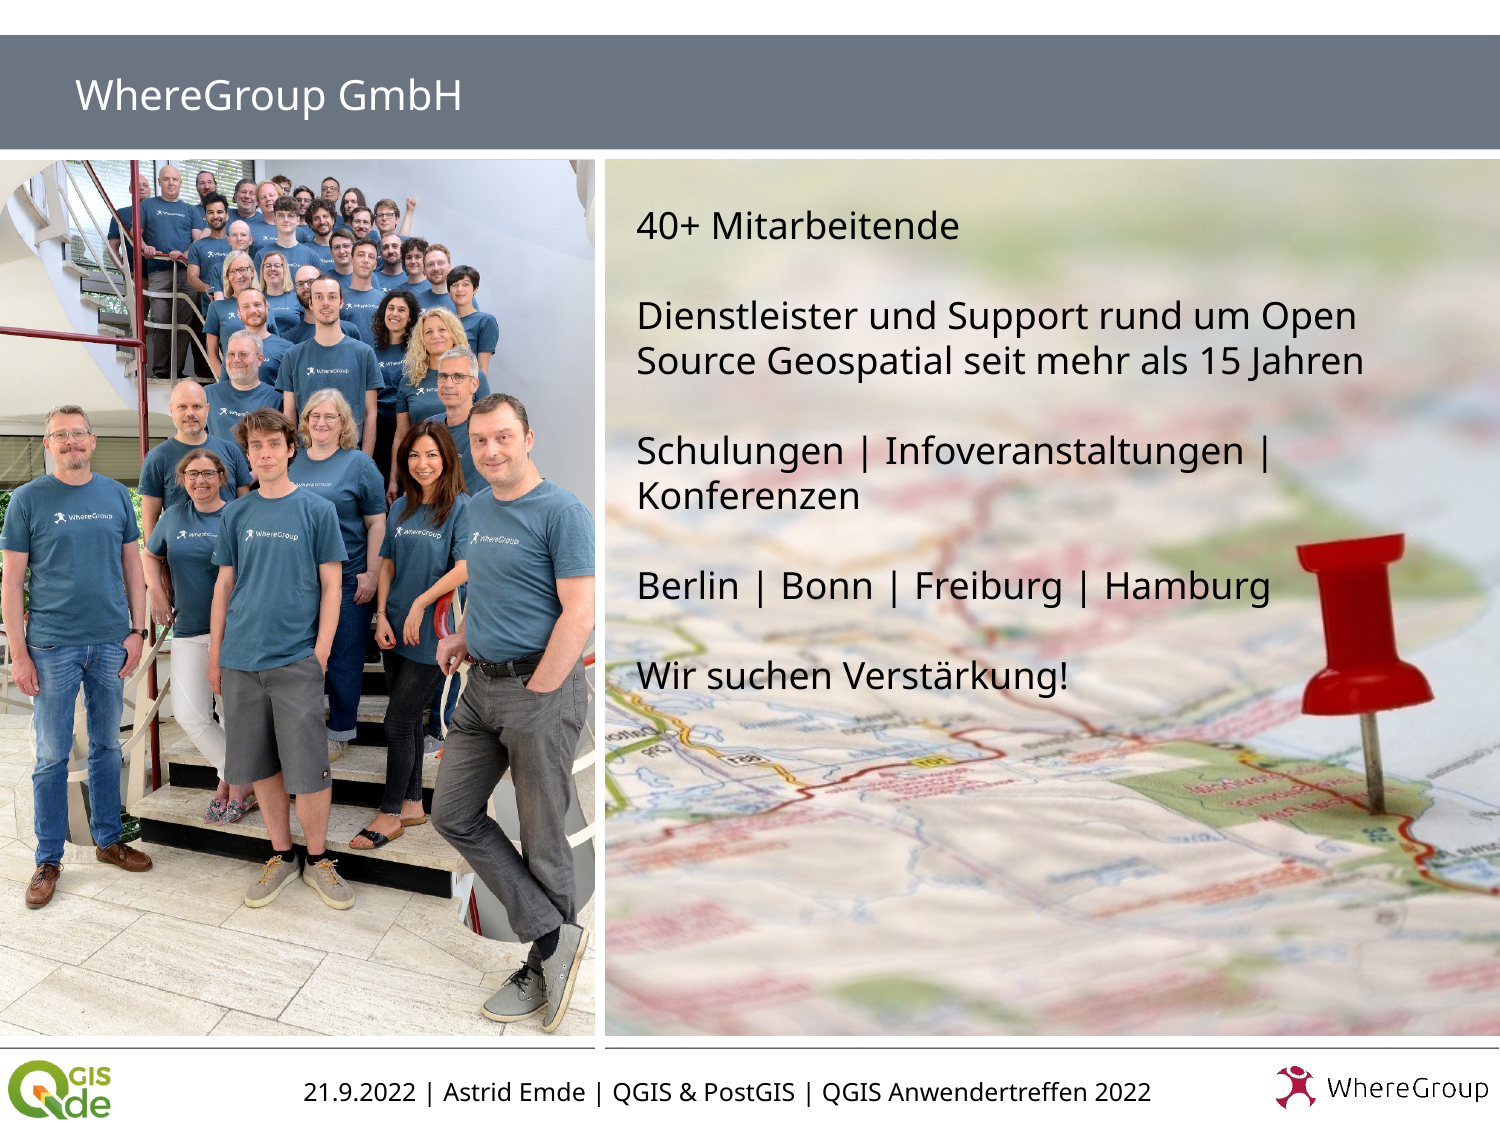

WhereGroup GmbH
40+ Mitarbeitende
Dienstleister und Support rund um Open Source Geospatial seit mehr als 15 Jahren
Schulungen | Infoveranstaltungen | Konferenzen
Berlin | Bonn | Freiburg | Hamburg
Wir suchen Verstärkung!